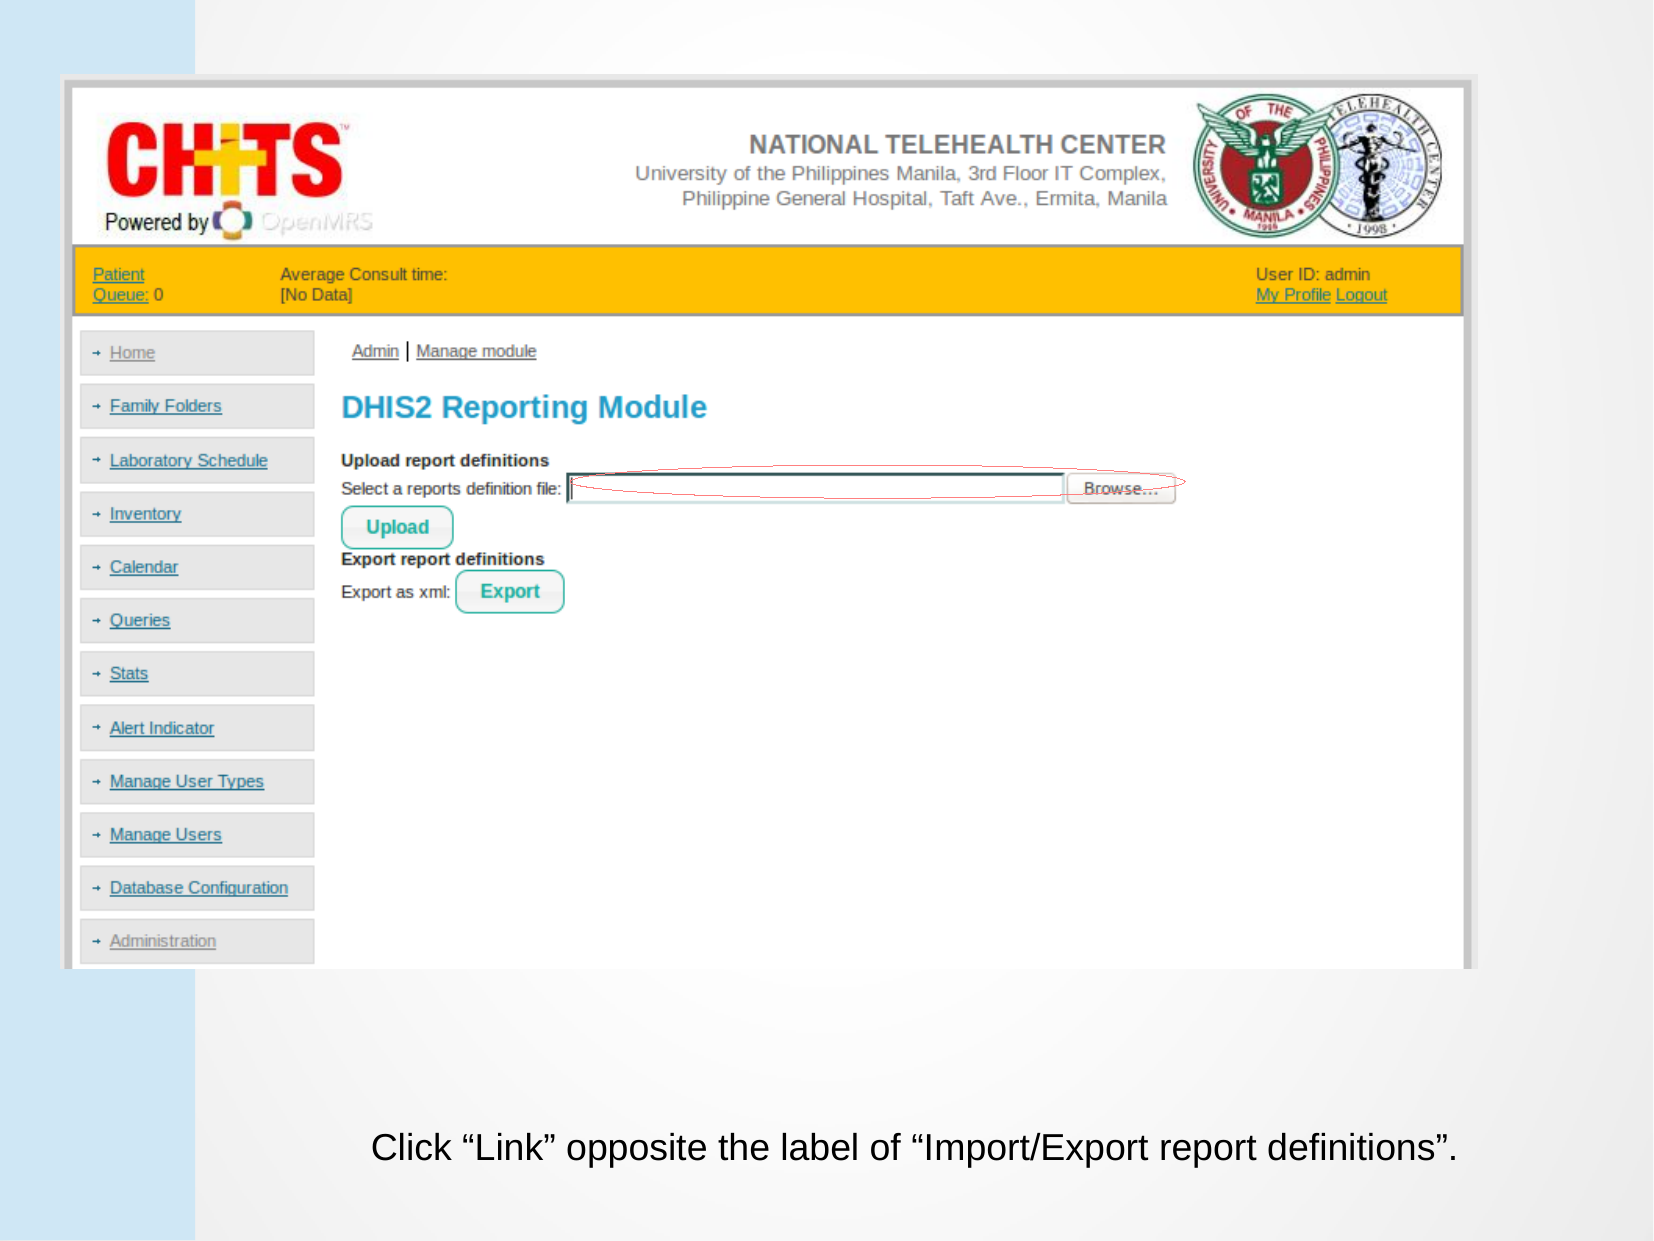

# Click “Link” opposite the label of “Import/Export report definitions”.